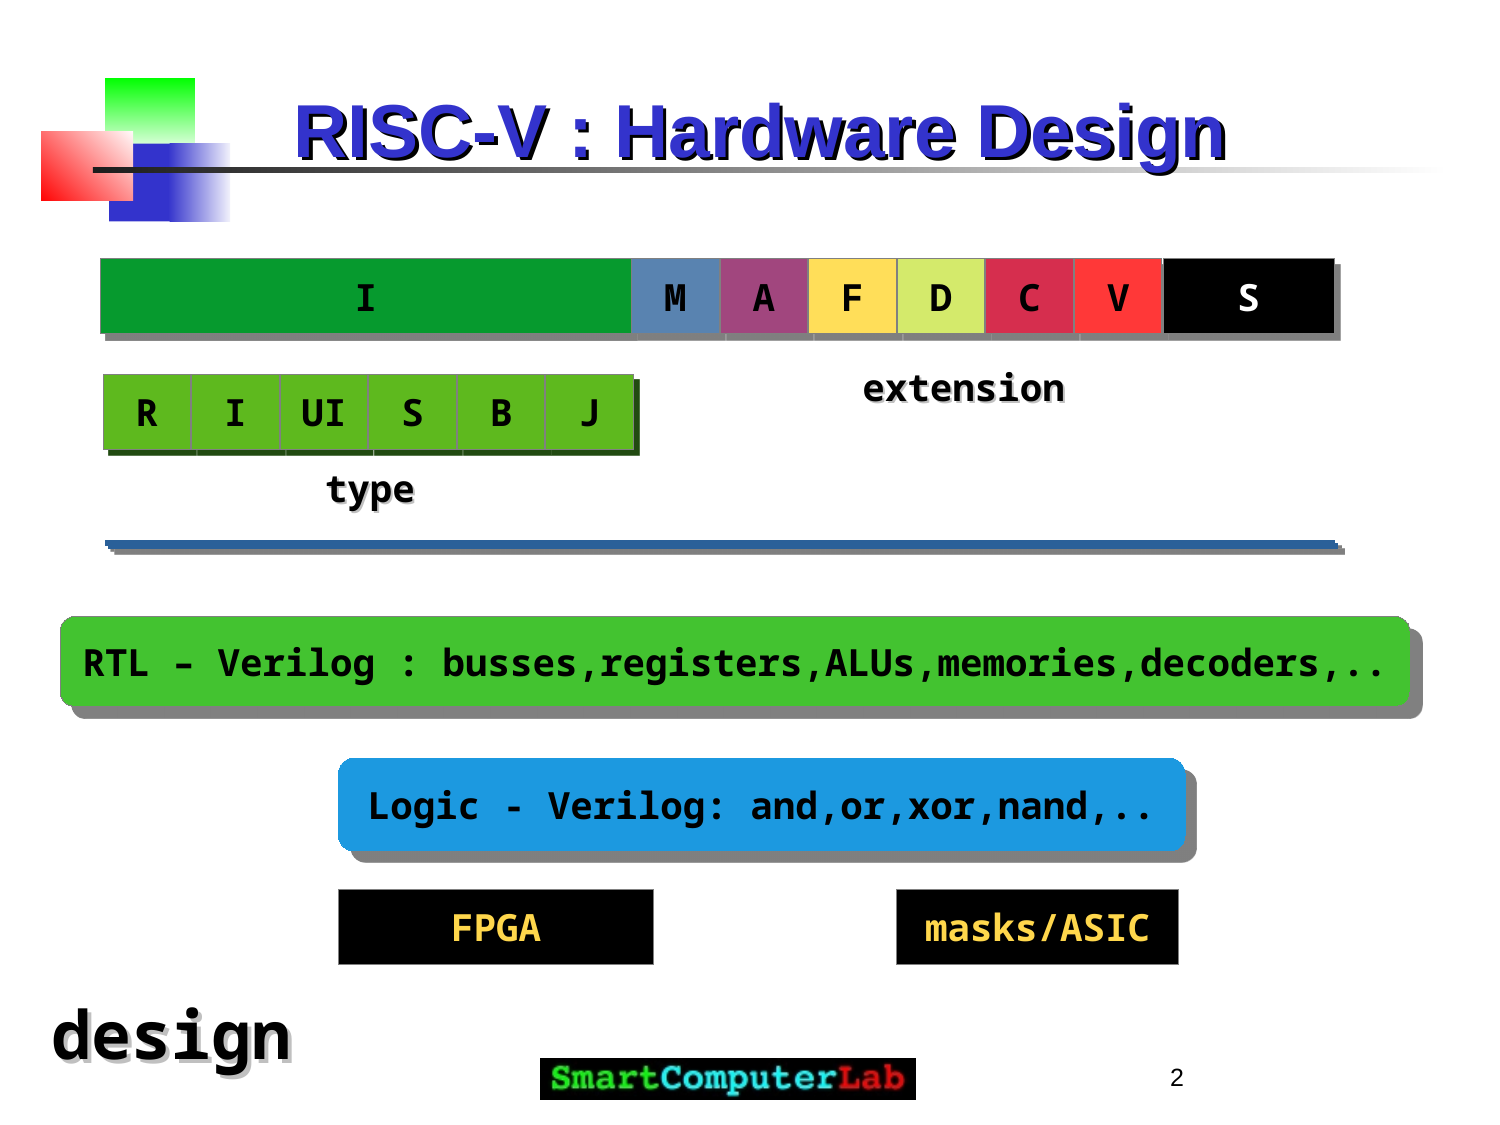

# RISC-V : Hardware Design
I
M
A
F
D
C
V
S
extension
R
I
UI
S
B
J
type
RTL – Verilog : busses,registers,ALUs,memories,decoders,..
Logic - Verilog: and,or,xor,nand,..
FPGA
masks/ASIC
design
2